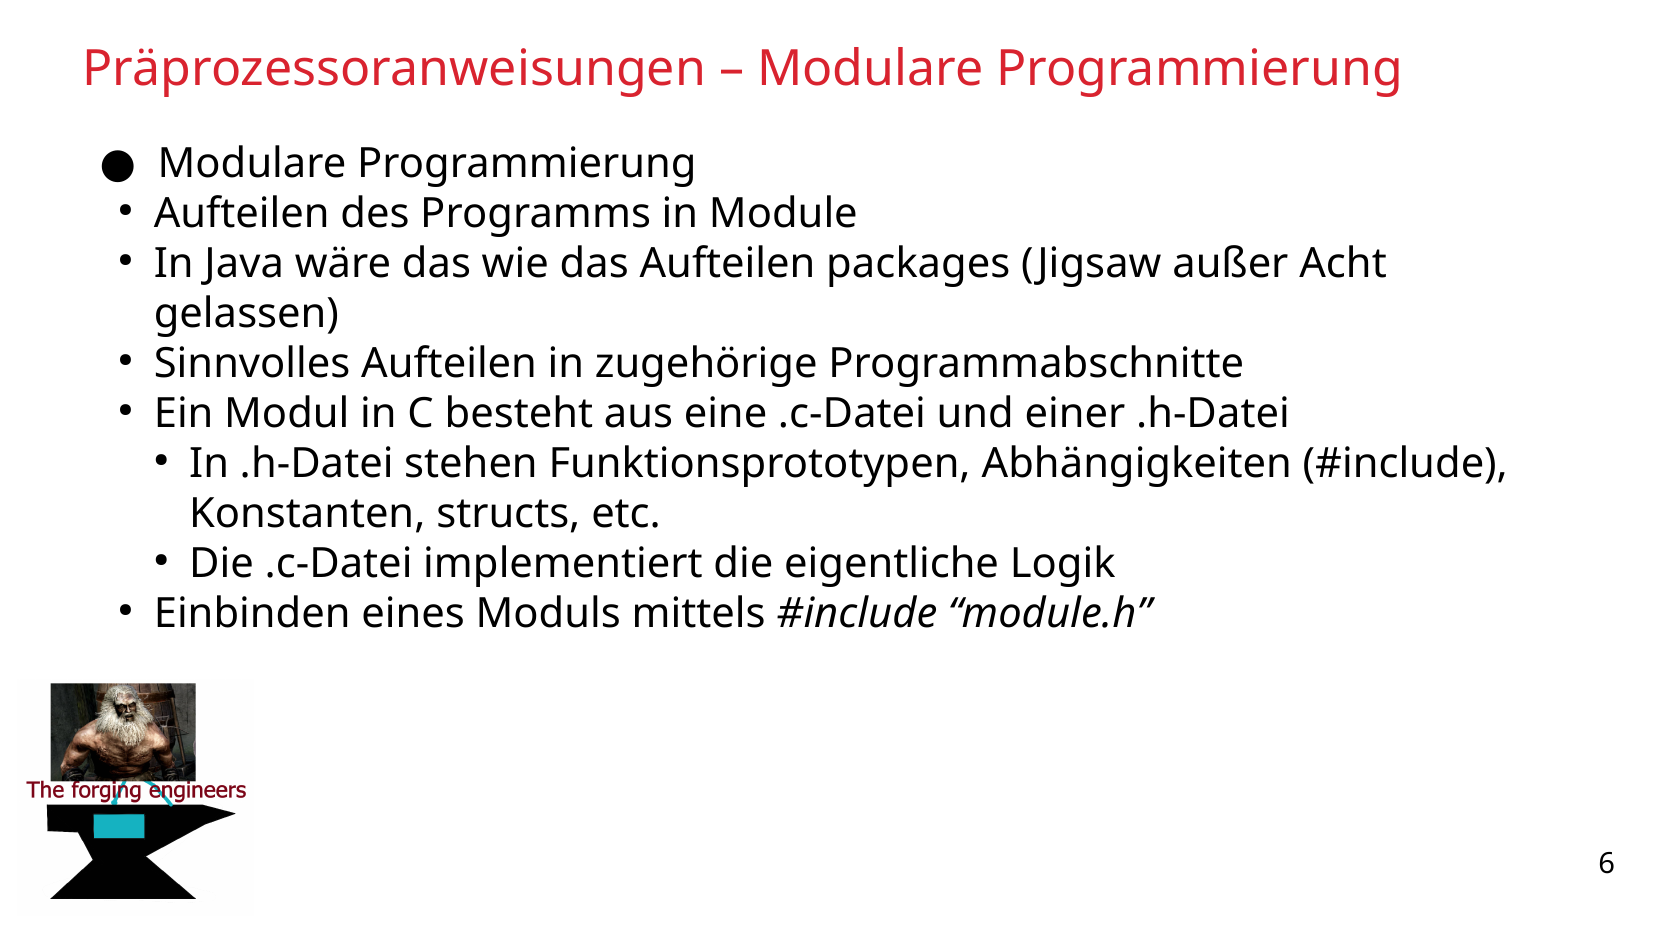

# Präprozessoranweisungen – Modulare Programmierung
Modulare Programmierung
Aufteilen des Programms in Module
In Java wäre das wie das Aufteilen packages (Jigsaw außer Acht gelassen)
Sinnvolles Aufteilen in zugehörige Programmabschnitte
Ein Modul in C besteht aus eine .c-Datei und einer .h-Datei
In .h-Datei stehen Funktionsprototypen, Abhängigkeiten (#include), Konstanten, structs, etc.
Die .c-Datei implementiert die eigentliche Logik
Einbinden eines Moduls mittels #include “module.h”